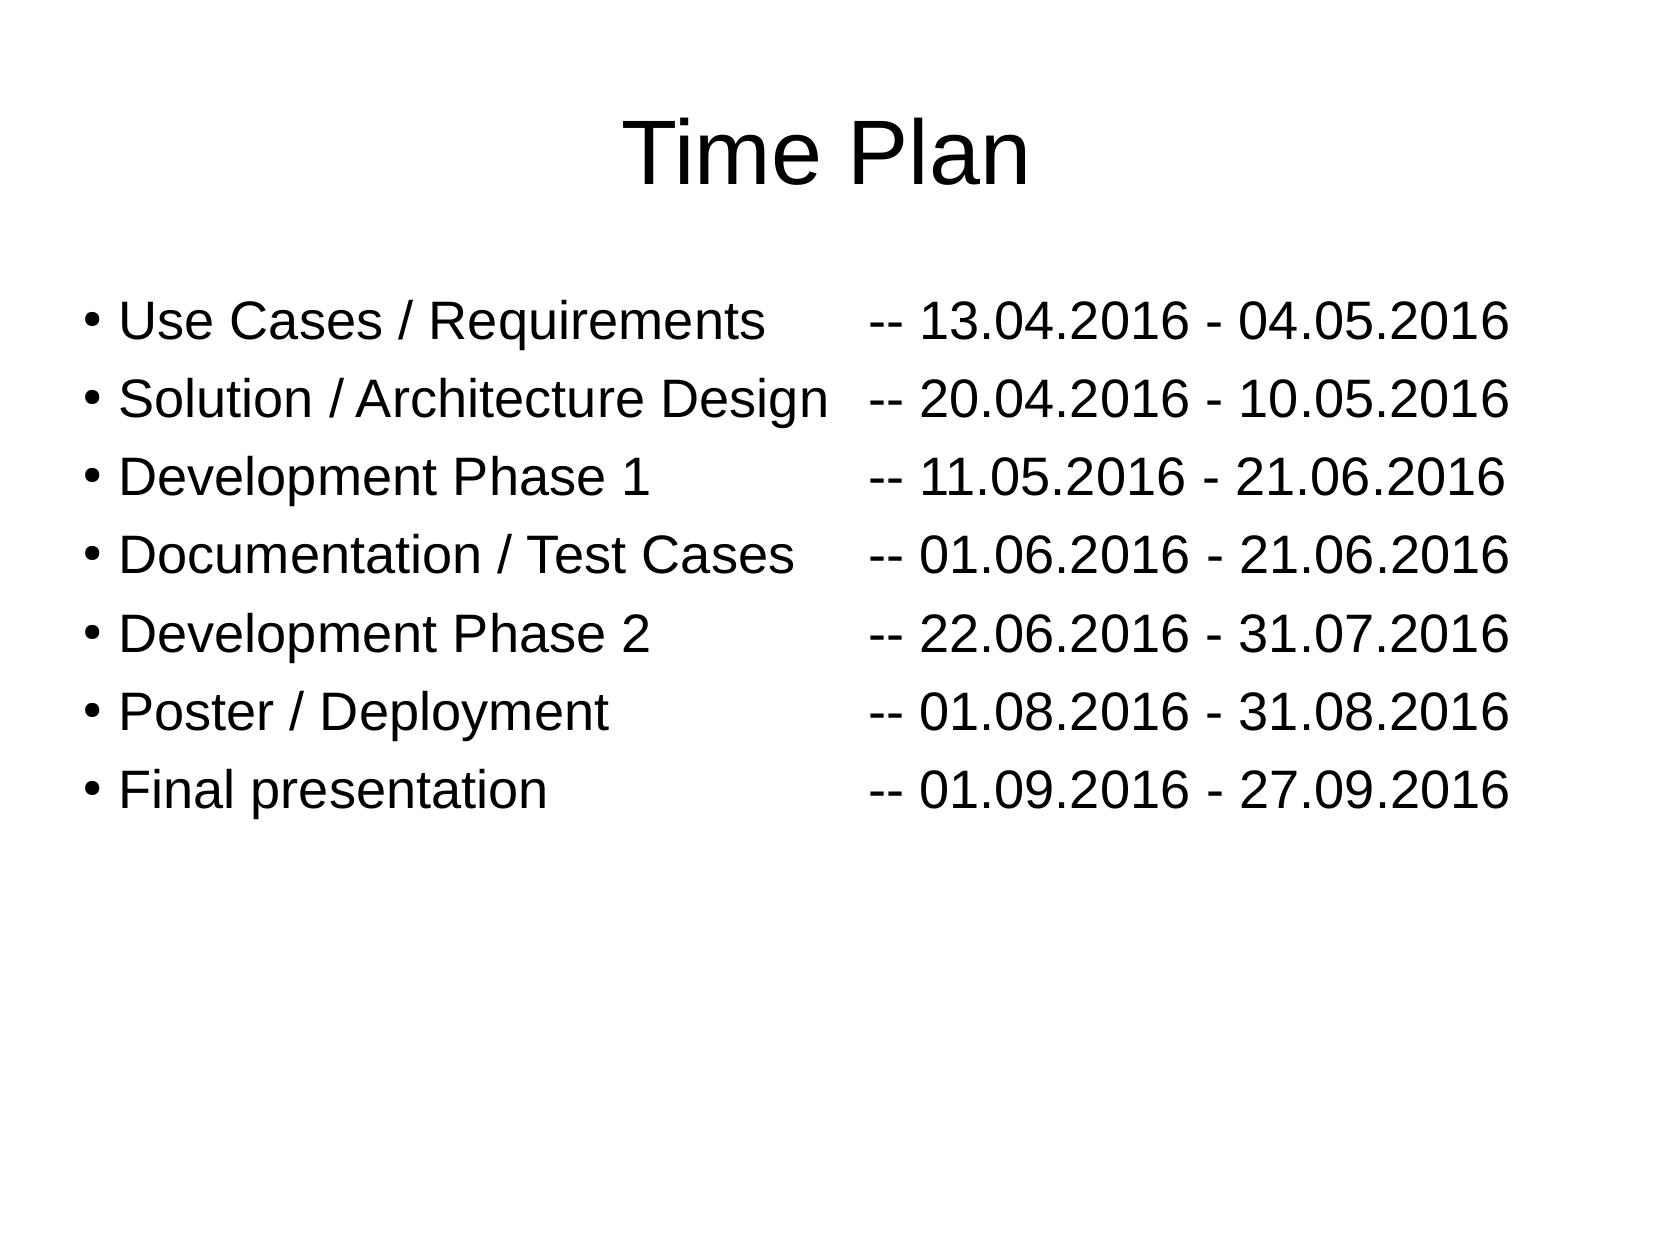

# Time Plan
Use Cases / Requirements 		-- 13.04.2016 - 04.05.2016
Solution / Architecture Design	-- 20.04.2016 - 10.05.2016
Development Phase 1			-- 11.05.2016 - 21.06.2016
Documentation / Test Cases	-- 01.06.2016 - 21.06.2016
Development Phase 2			-- 22.06.2016 - 31.07.2016
Poster / Deployment				-- 01.08.2016 - 31.08.2016
Final presentation					-- 01.09.2016 - 27.09.2016